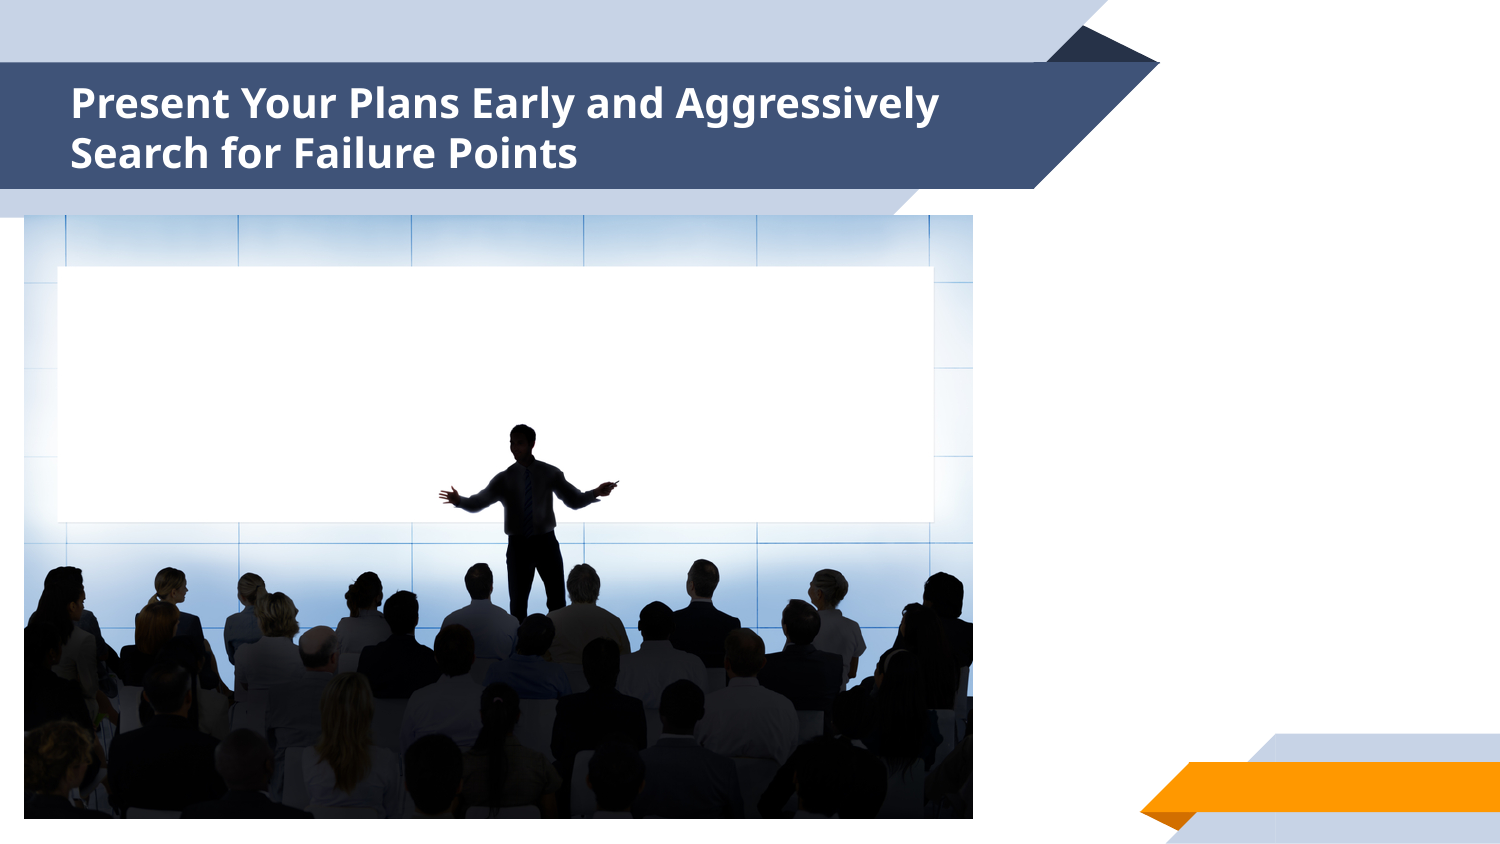

# Present Your Plans Early and Aggressively Search for Failure Points